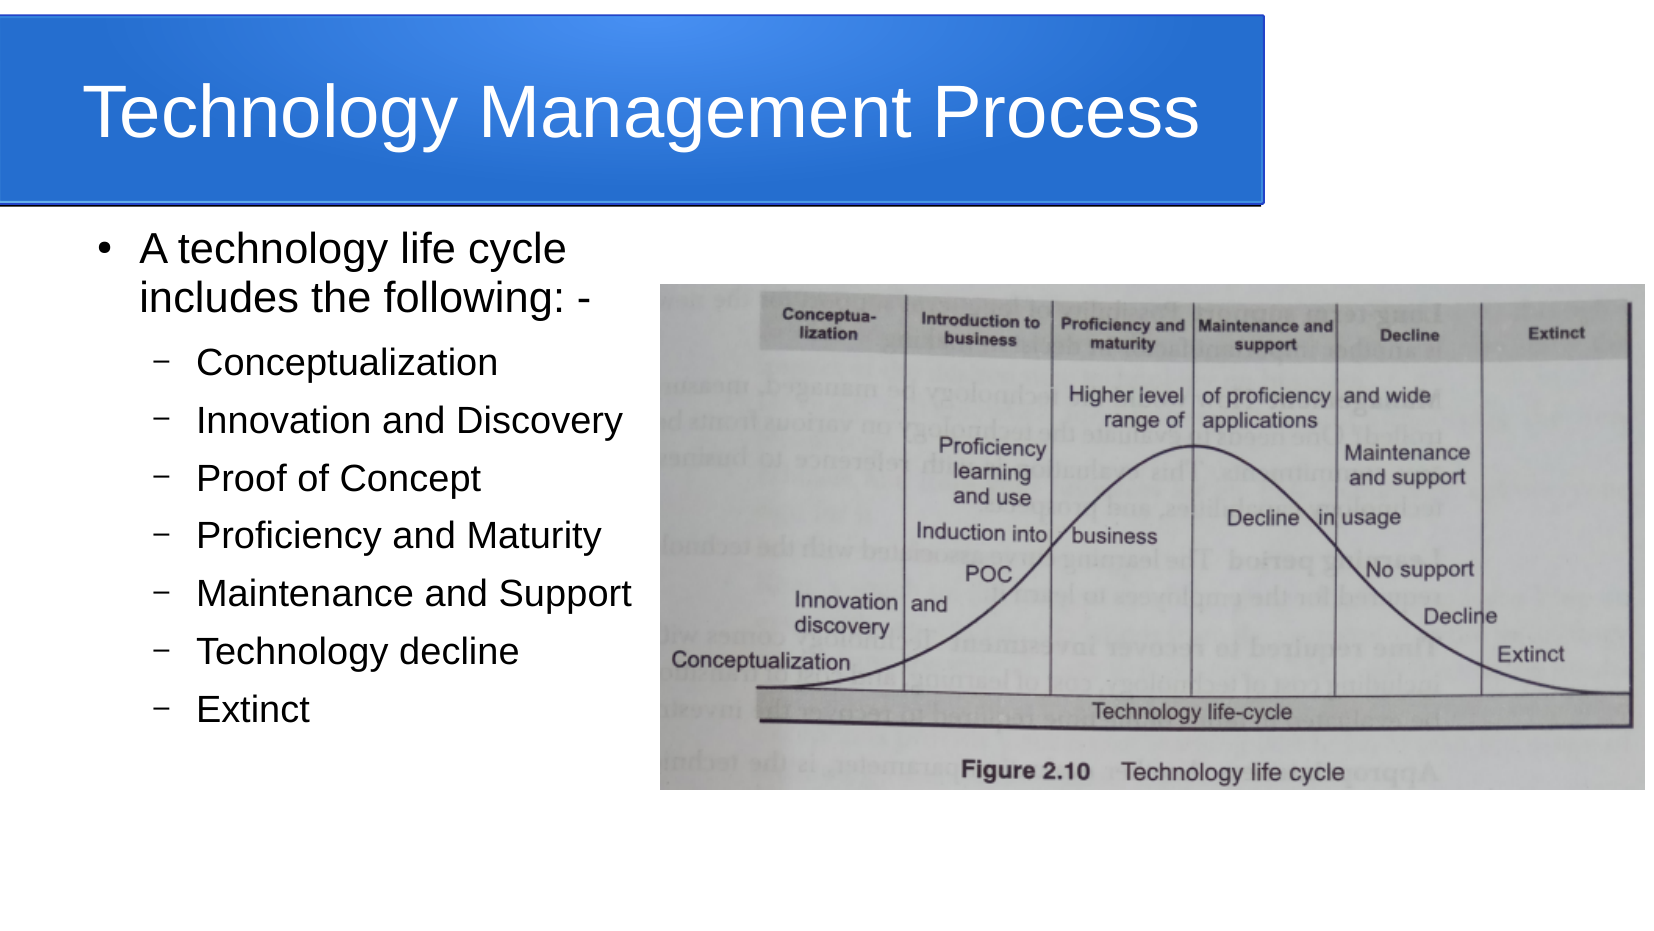

# Technology Management Process
A technology life cycle includes the following: -
Conceptualization
Innovation and Discovery
Proof of Concept
Proficiency and Maturity
Maintenance and Support
Technology decline
Extinct